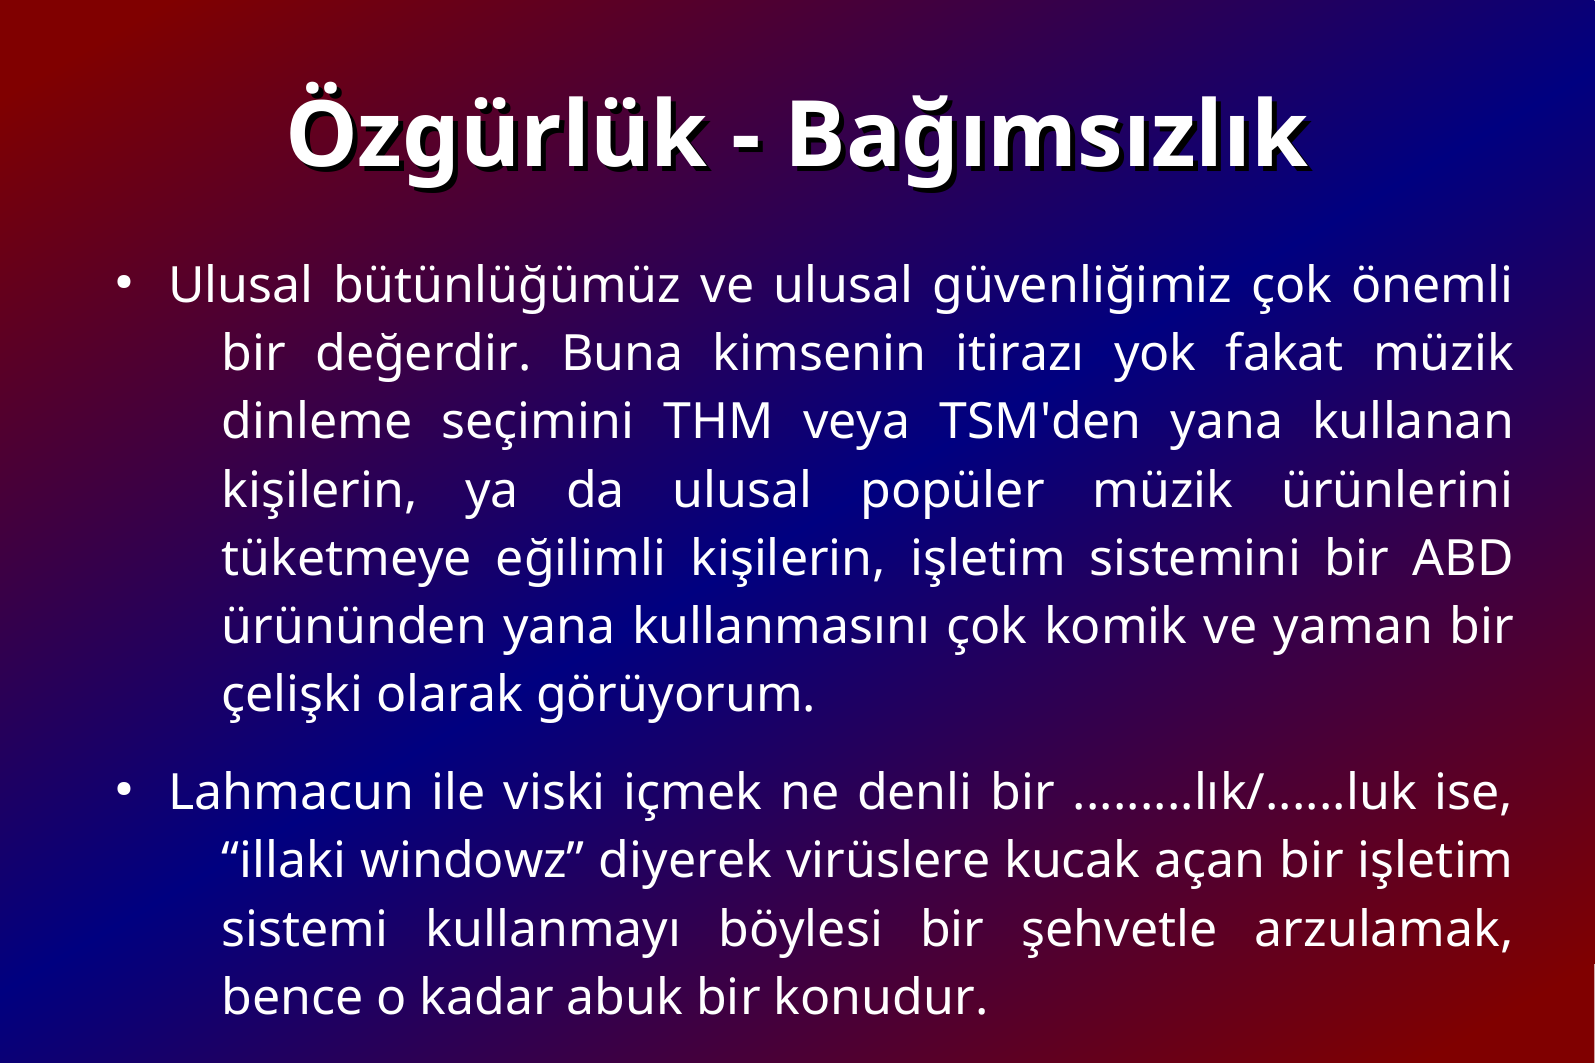

# Özgürlük - Bağımsızlık
Ulusal bütünlüğümüz ve ulusal güvenliğimiz çok önemli bir değerdir. Buna kimsenin itirazı yok fakat müzik dinleme seçimini THM veya TSM'den yana kullanan kişilerin, ya da ulusal popüler müzik ürünlerini tüketmeye eğilimli kişilerin, işletim sistemini bir ABD ürününden yana kullanmasını çok komik ve yaman bir çelişki olarak görüyorum.
Lahmacun ile viski içmek ne denli bir .........lık/......luk ise, “illaki windowz” diyerek virüslere kucak açan bir işletim sistemi kullanmayı böylesi bir şehvetle arzulamak, bence o kadar abuk bir konudur.